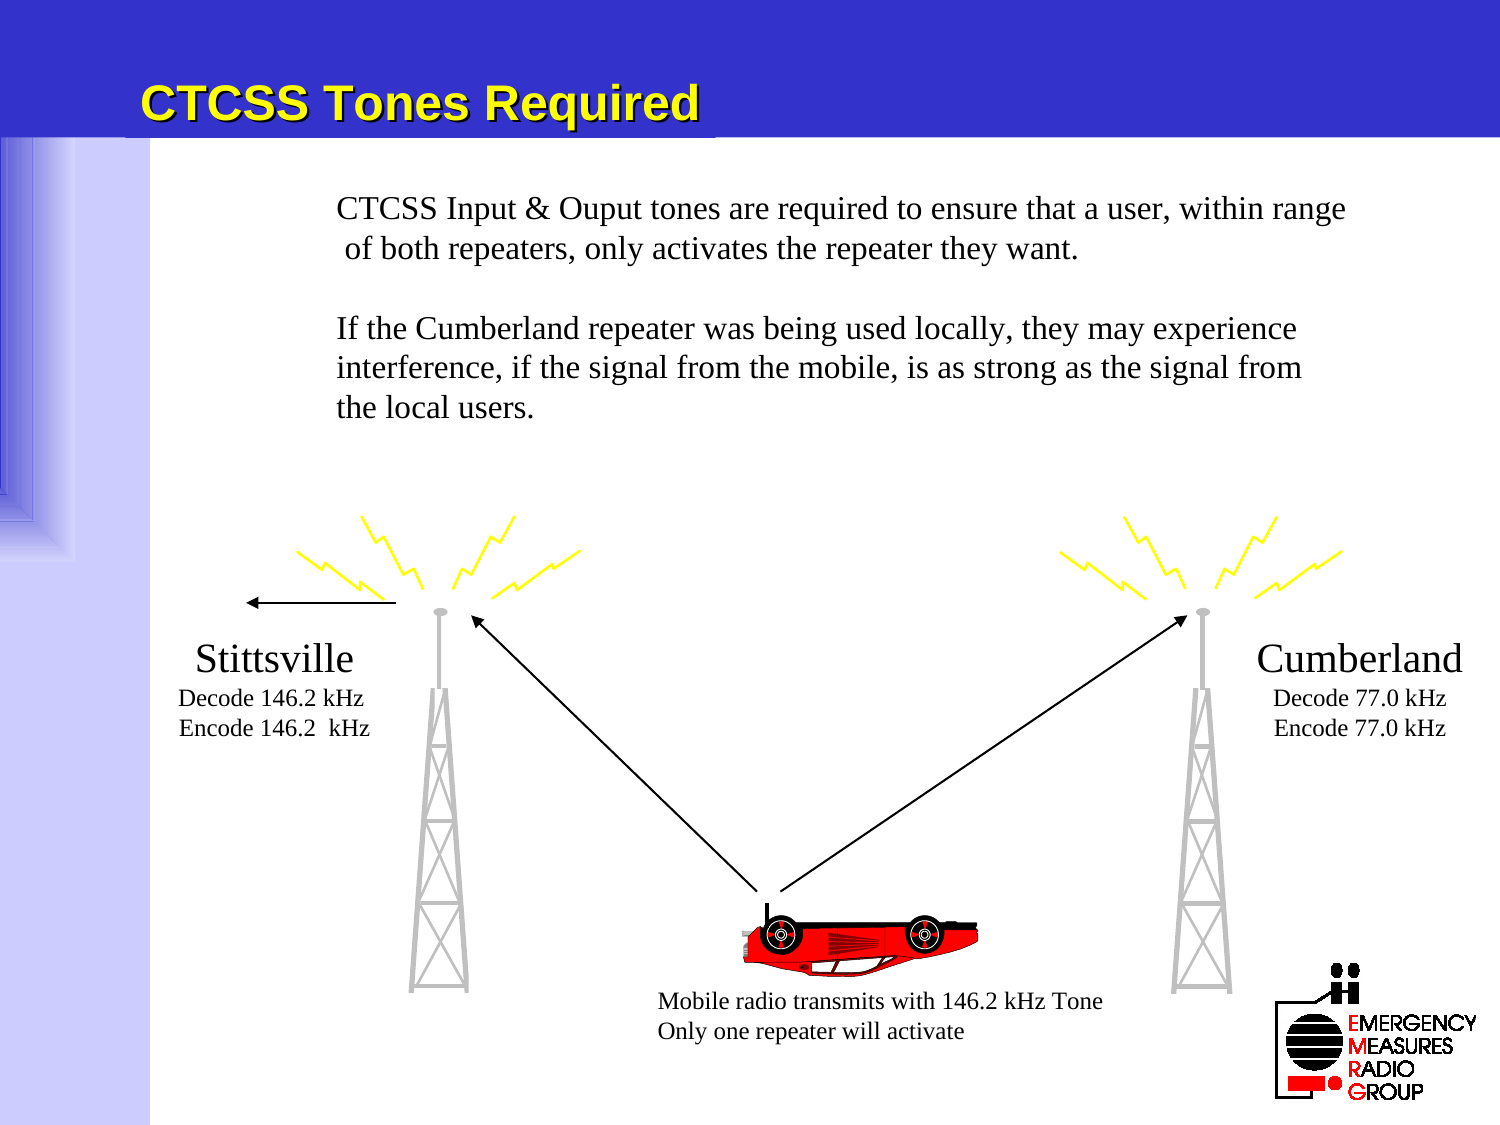

CTCSS Tones Required
CTCSS Input & Ouput tones are required to ensure that a user, within range of both repeaters, only activates the repeater they want.
If the Cumberland repeater was being used locally, they may experience interference, if the signal from the mobile, is as strong as the signal from the local users.
Stittsville
Decode 146.2 kHz
Encode 146.2 kHz
Cumberland
Decode 77.0 kHz
Encode 77.0 kHz
Mobile radio transmits with 146.2 kHz Tone
Only one repeater will activate